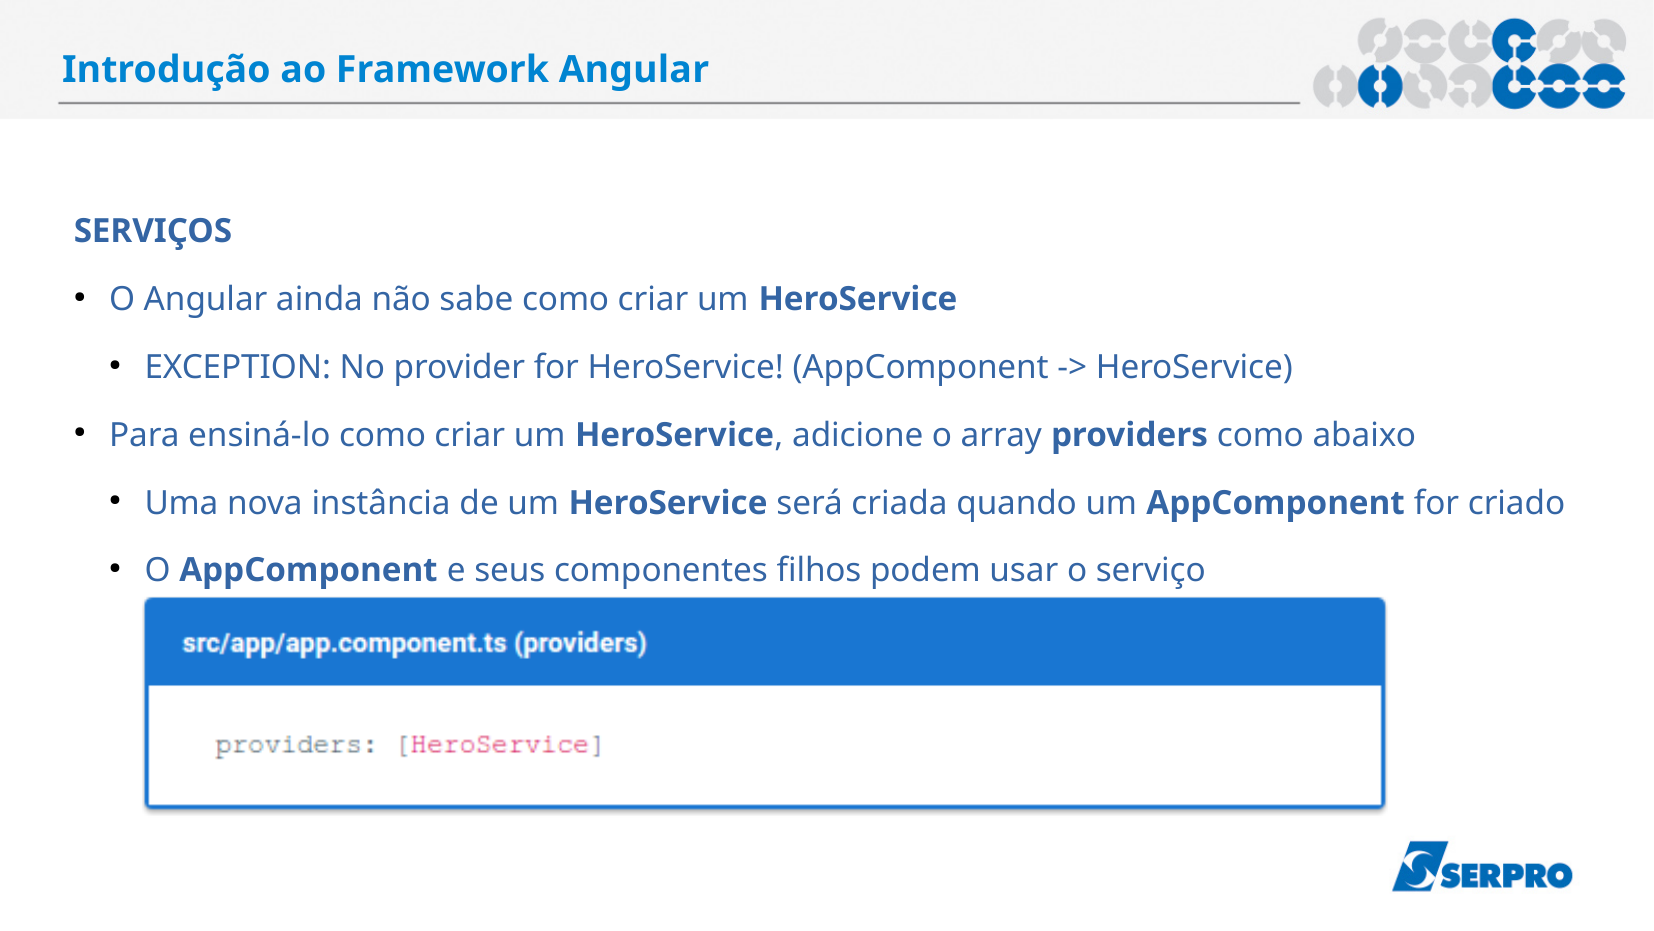

Introdução ao Framework Angular
SERVIÇOS
O Angular ainda não sabe como criar um HeroService
EXCEPTION: No provider for HeroService! (AppComponent -> HeroService)
Para ensiná-lo como criar um HeroService, adicione o array providers como abaixo
Uma nova instância de um HeroService será criada quando um AppComponent for criado
O AppComponent e seus componentes filhos podem usar o serviço